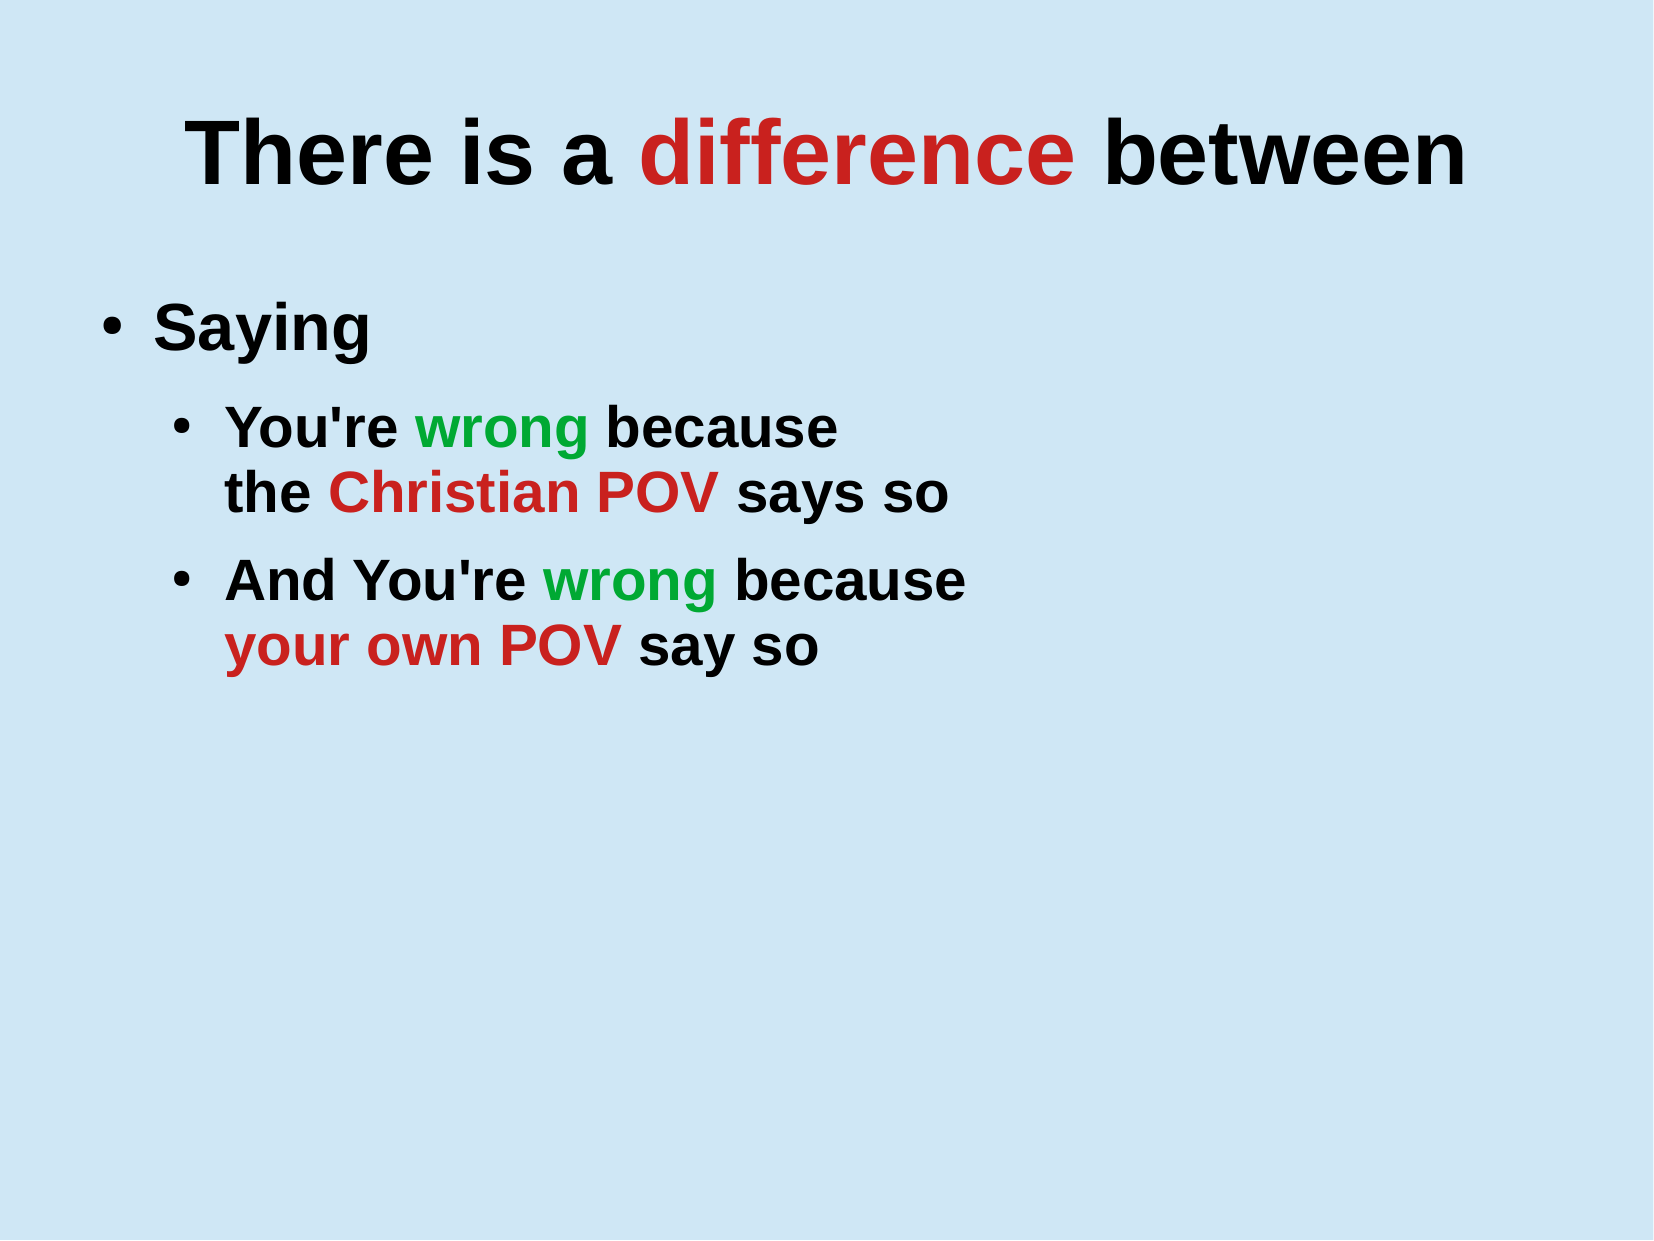

# There is a difference between
Saying
You're wrong because
the Christian POV says so
And You're wrong because
your own POV say so